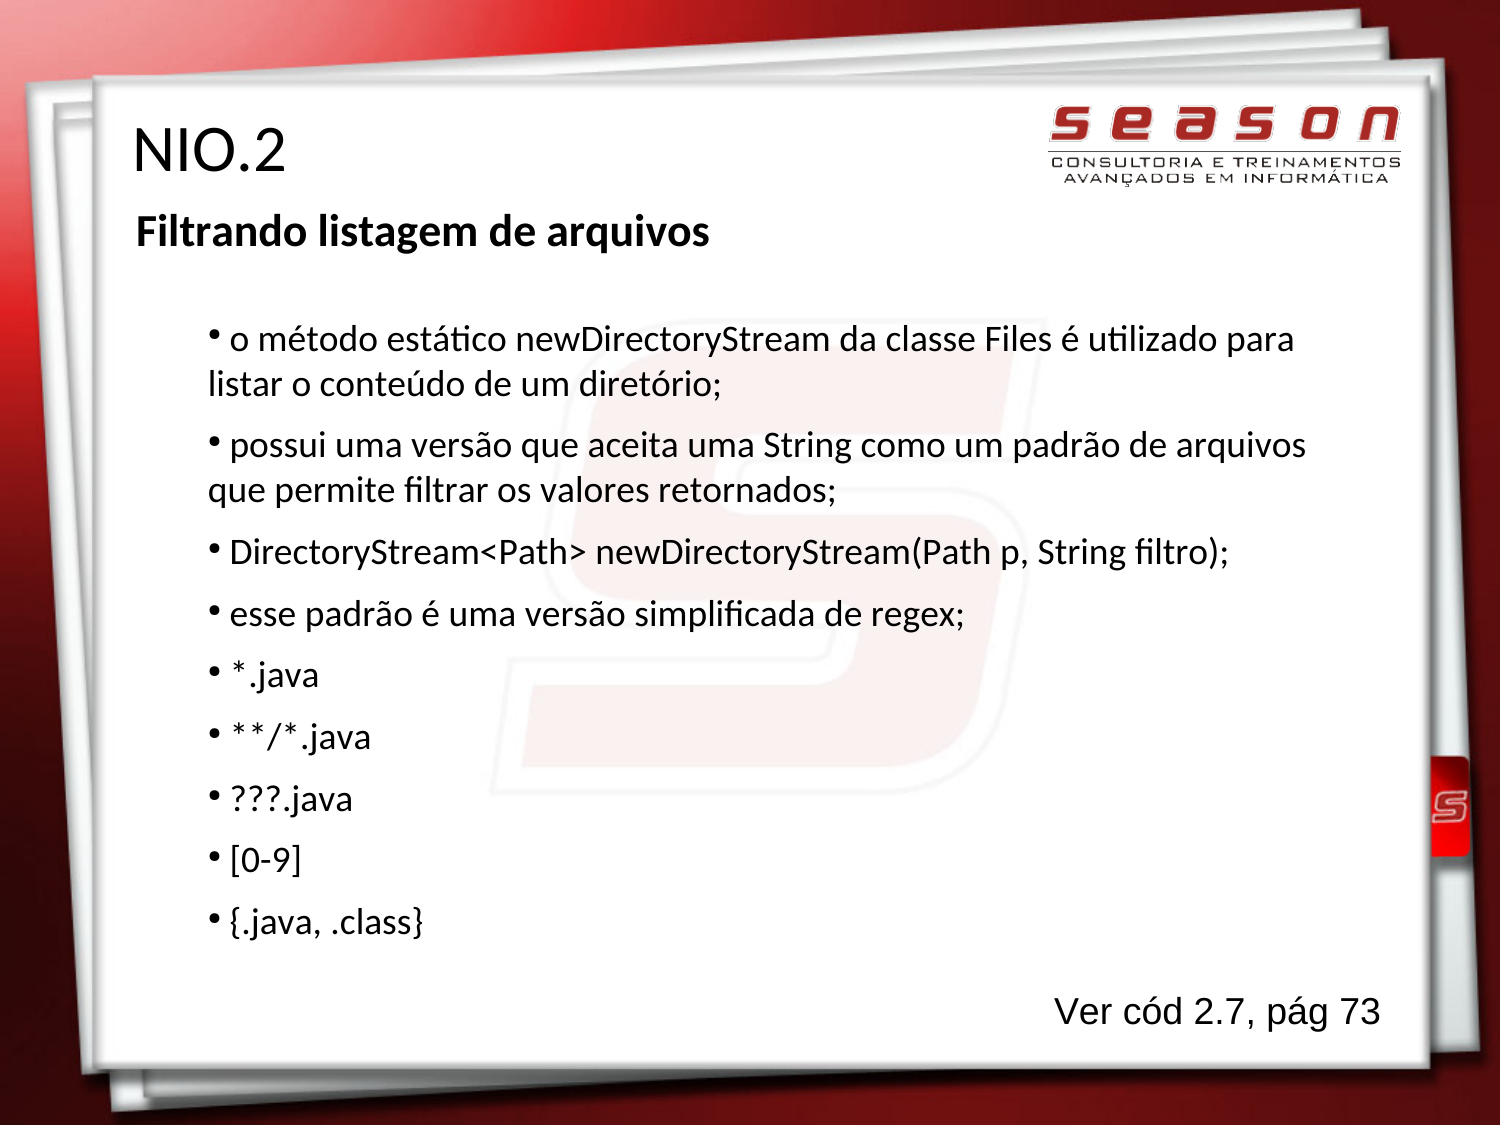

# NIO.2
Filtrando listagem de arquivos
 o método estático newDirectoryStream da classe Files é utilizado para listar o conteúdo de um diretório;
 possui uma versão que aceita uma String como um padrão de arquivos que permite filtrar os valores retornados;
 DirectoryStream<Path> newDirectoryStream(Path p, String filtro);
 esse padrão é uma versão simplificada de regex;
 *.java
 **/*.java
 ???.java
 [0-9]
 {.java, .class}
Ver cód 2.7, pág 73